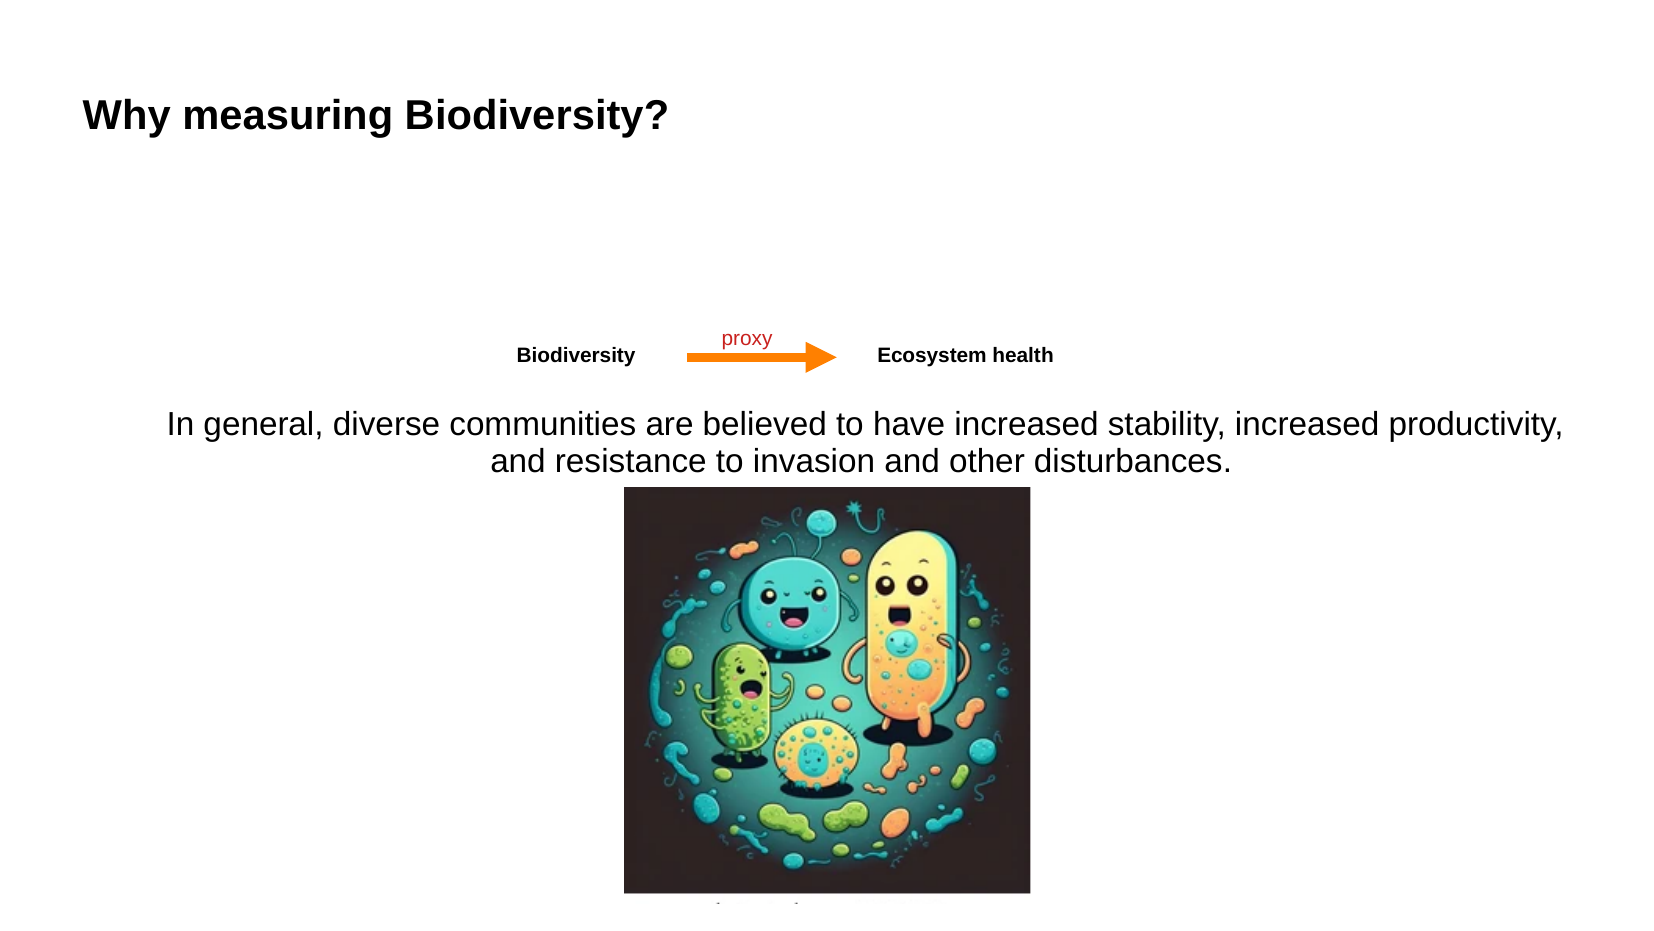

# Why measuring Biodiversity?
proxy
Biodiversity
Ecosystem health
In general, diverse communities are believed to have increased stability, increased productivity, and resistance to invasion and other disturbances.